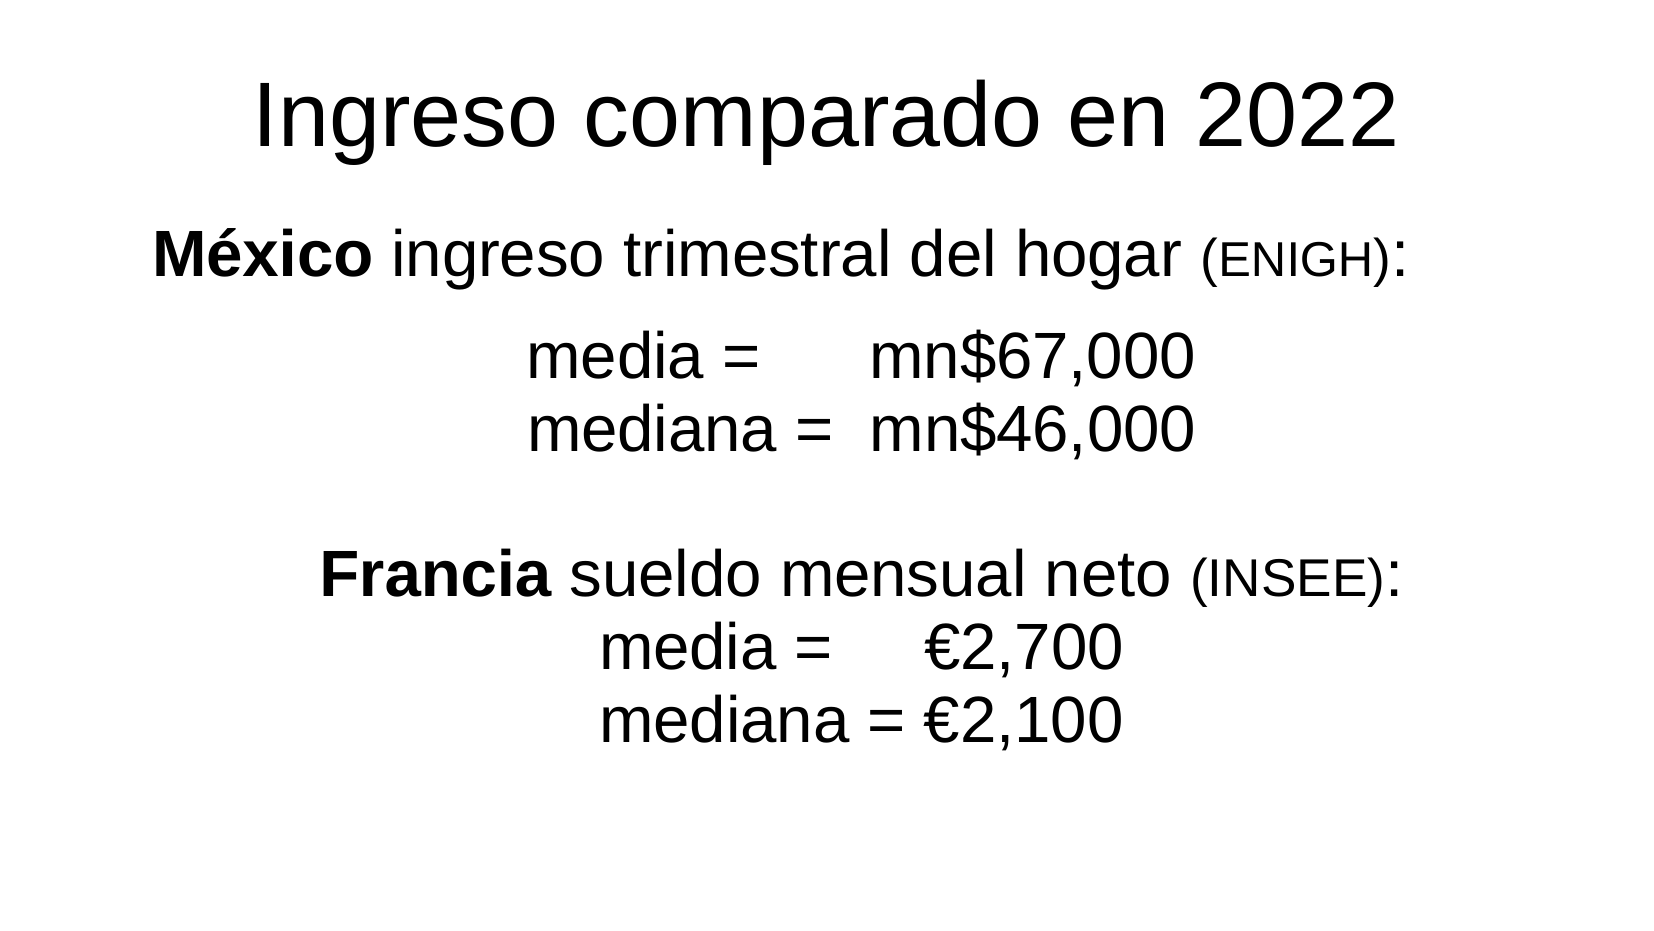

# Ingreso comparado en 2022
México ingreso trimestral del hogar (ENIGH):
media = mn$67,000
mediana = mn$46,000
Francia sueldo mensual neto (INSEE):
media = €2,700
mediana = €2,100